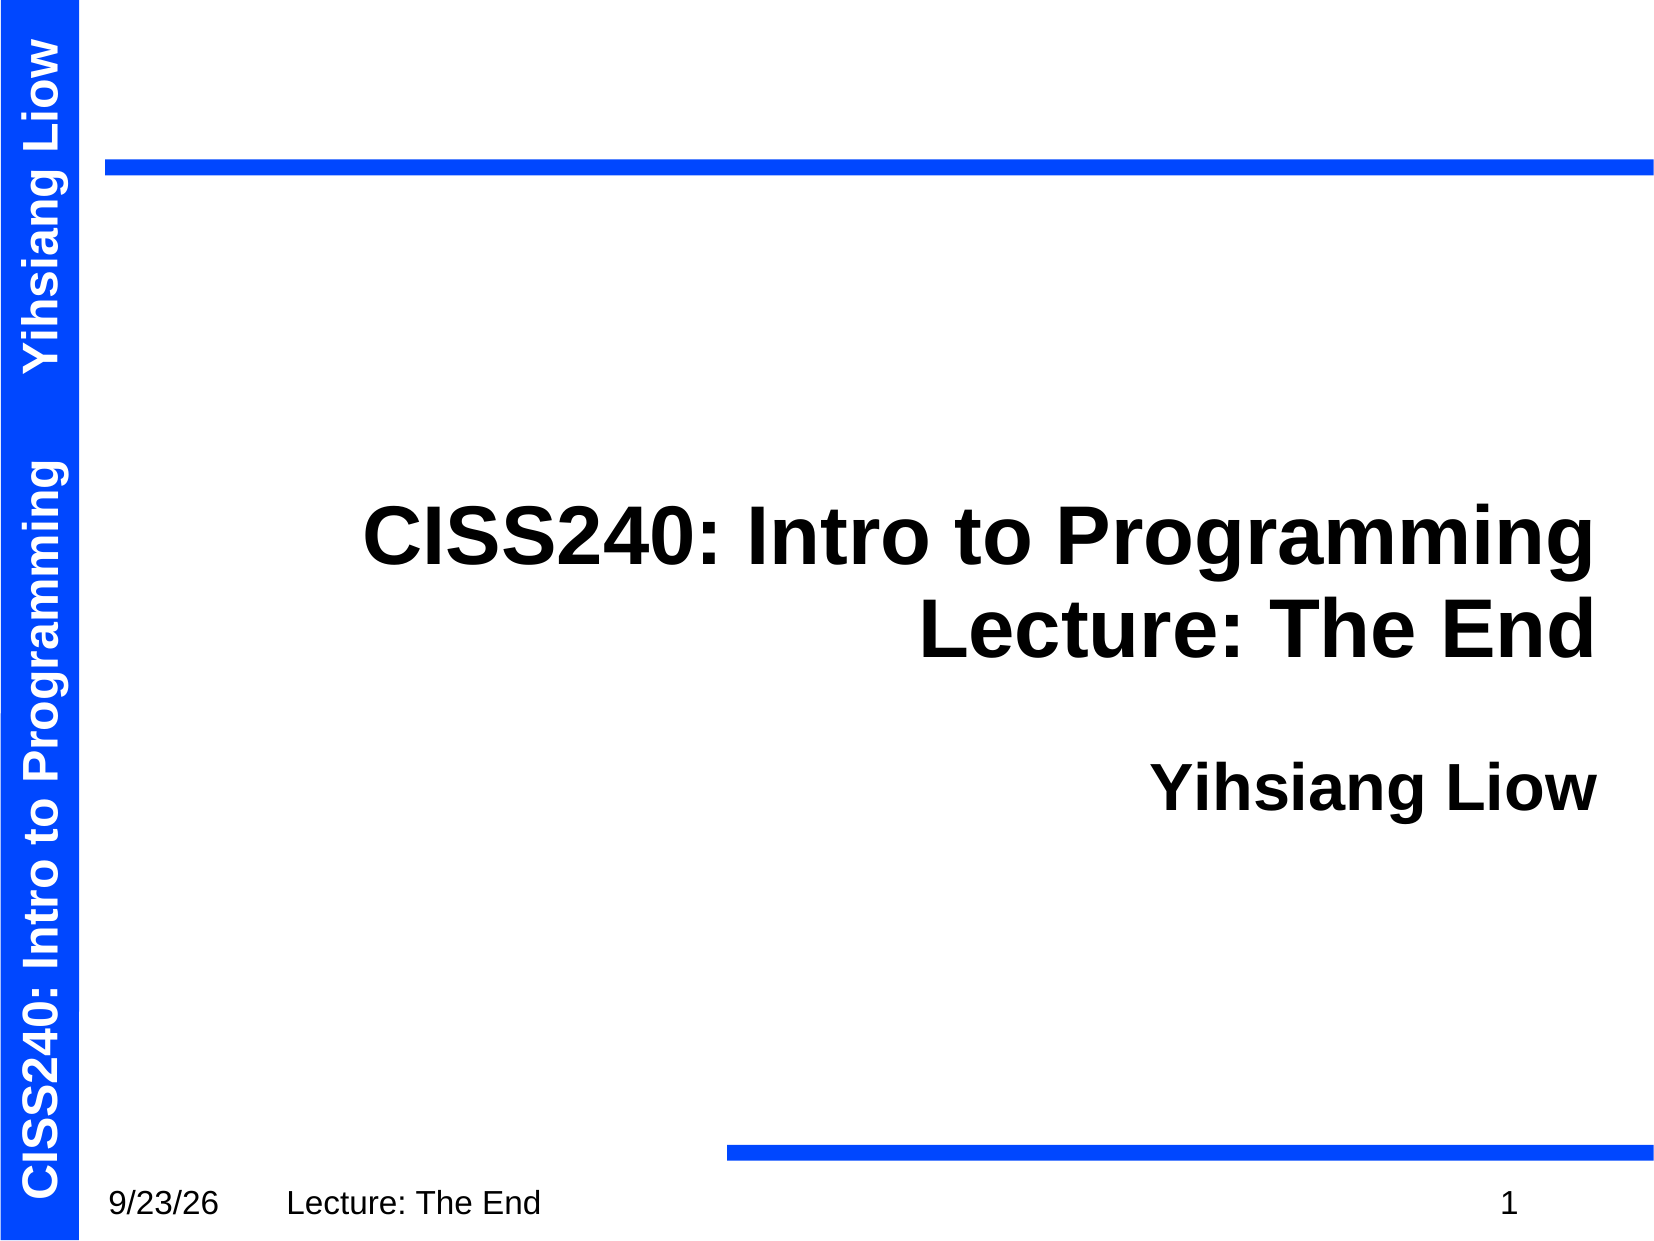

#
CISS240: Intro to Programming
Lecture: The End
Yihsiang Liow